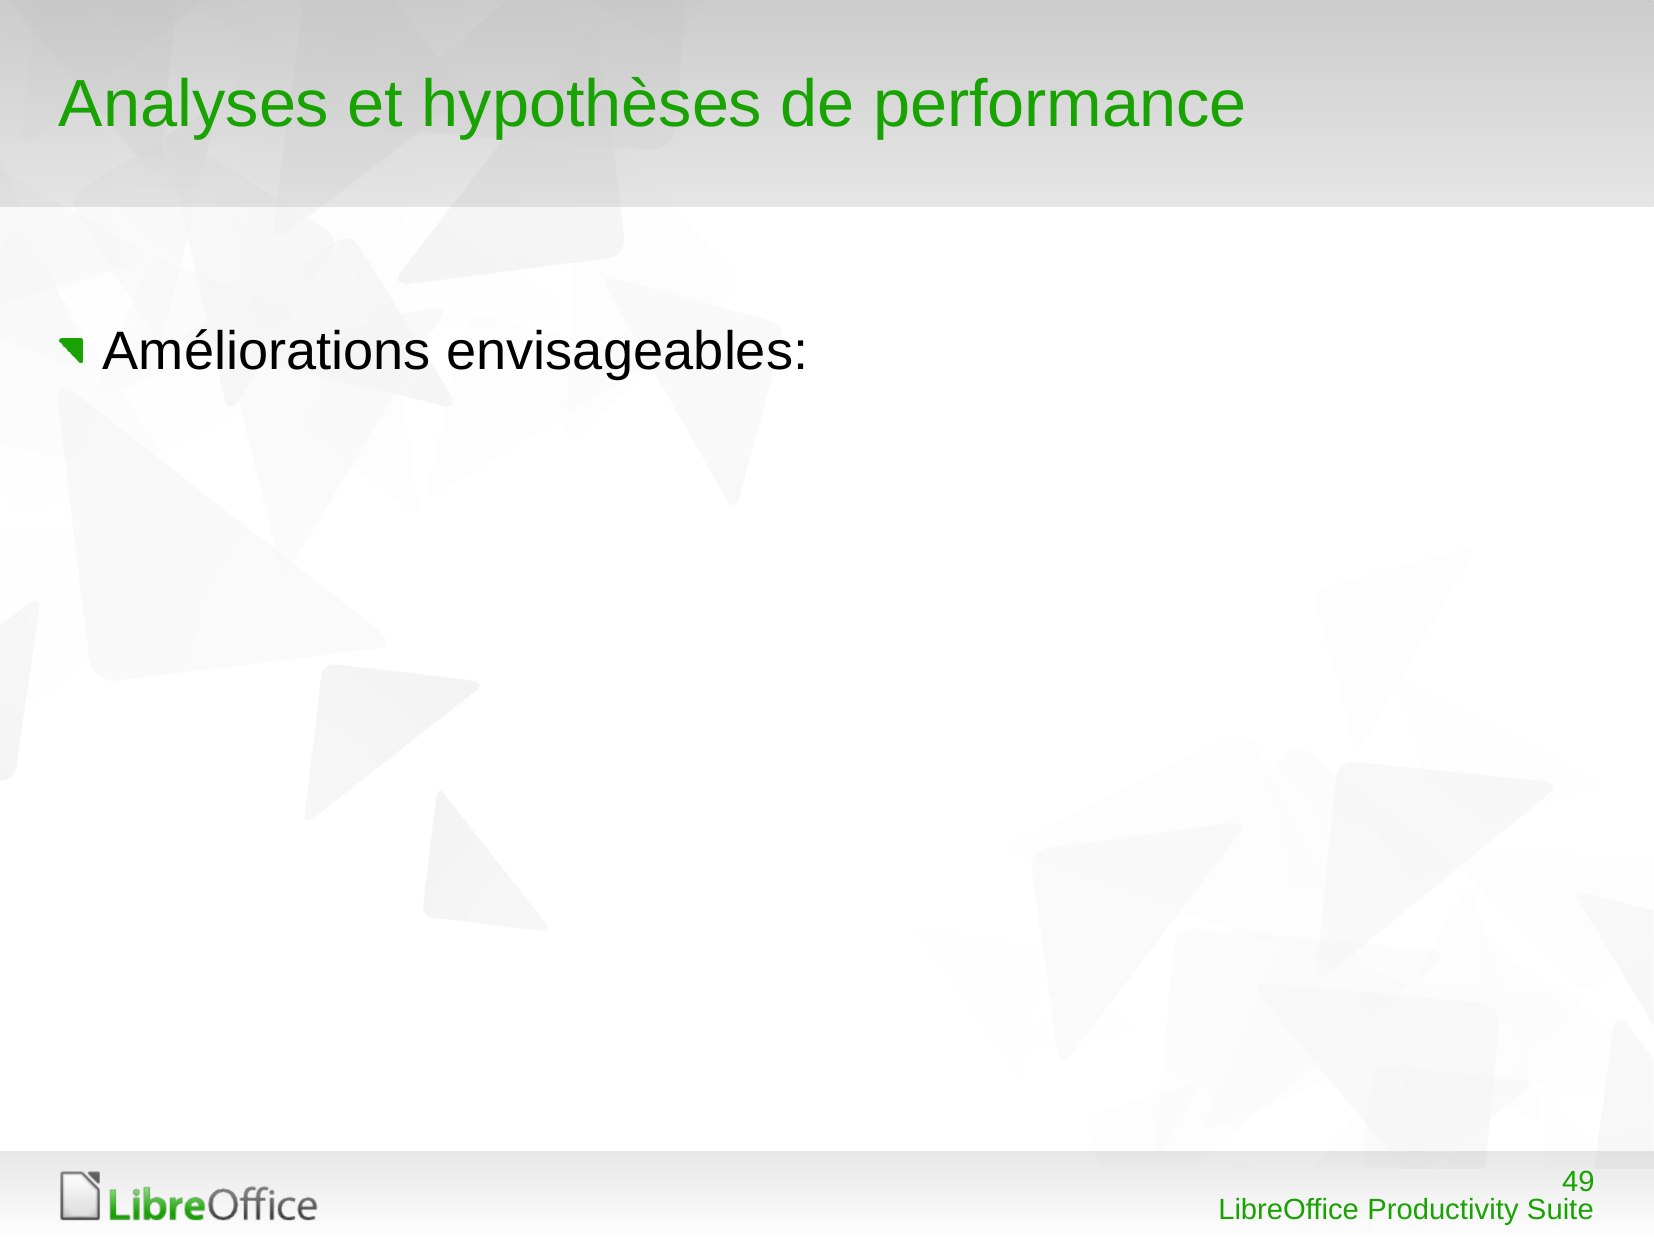

# Analyses et hypothèses de performance
Améliorations envisageables:
49
LibreOffice Productivity Suite